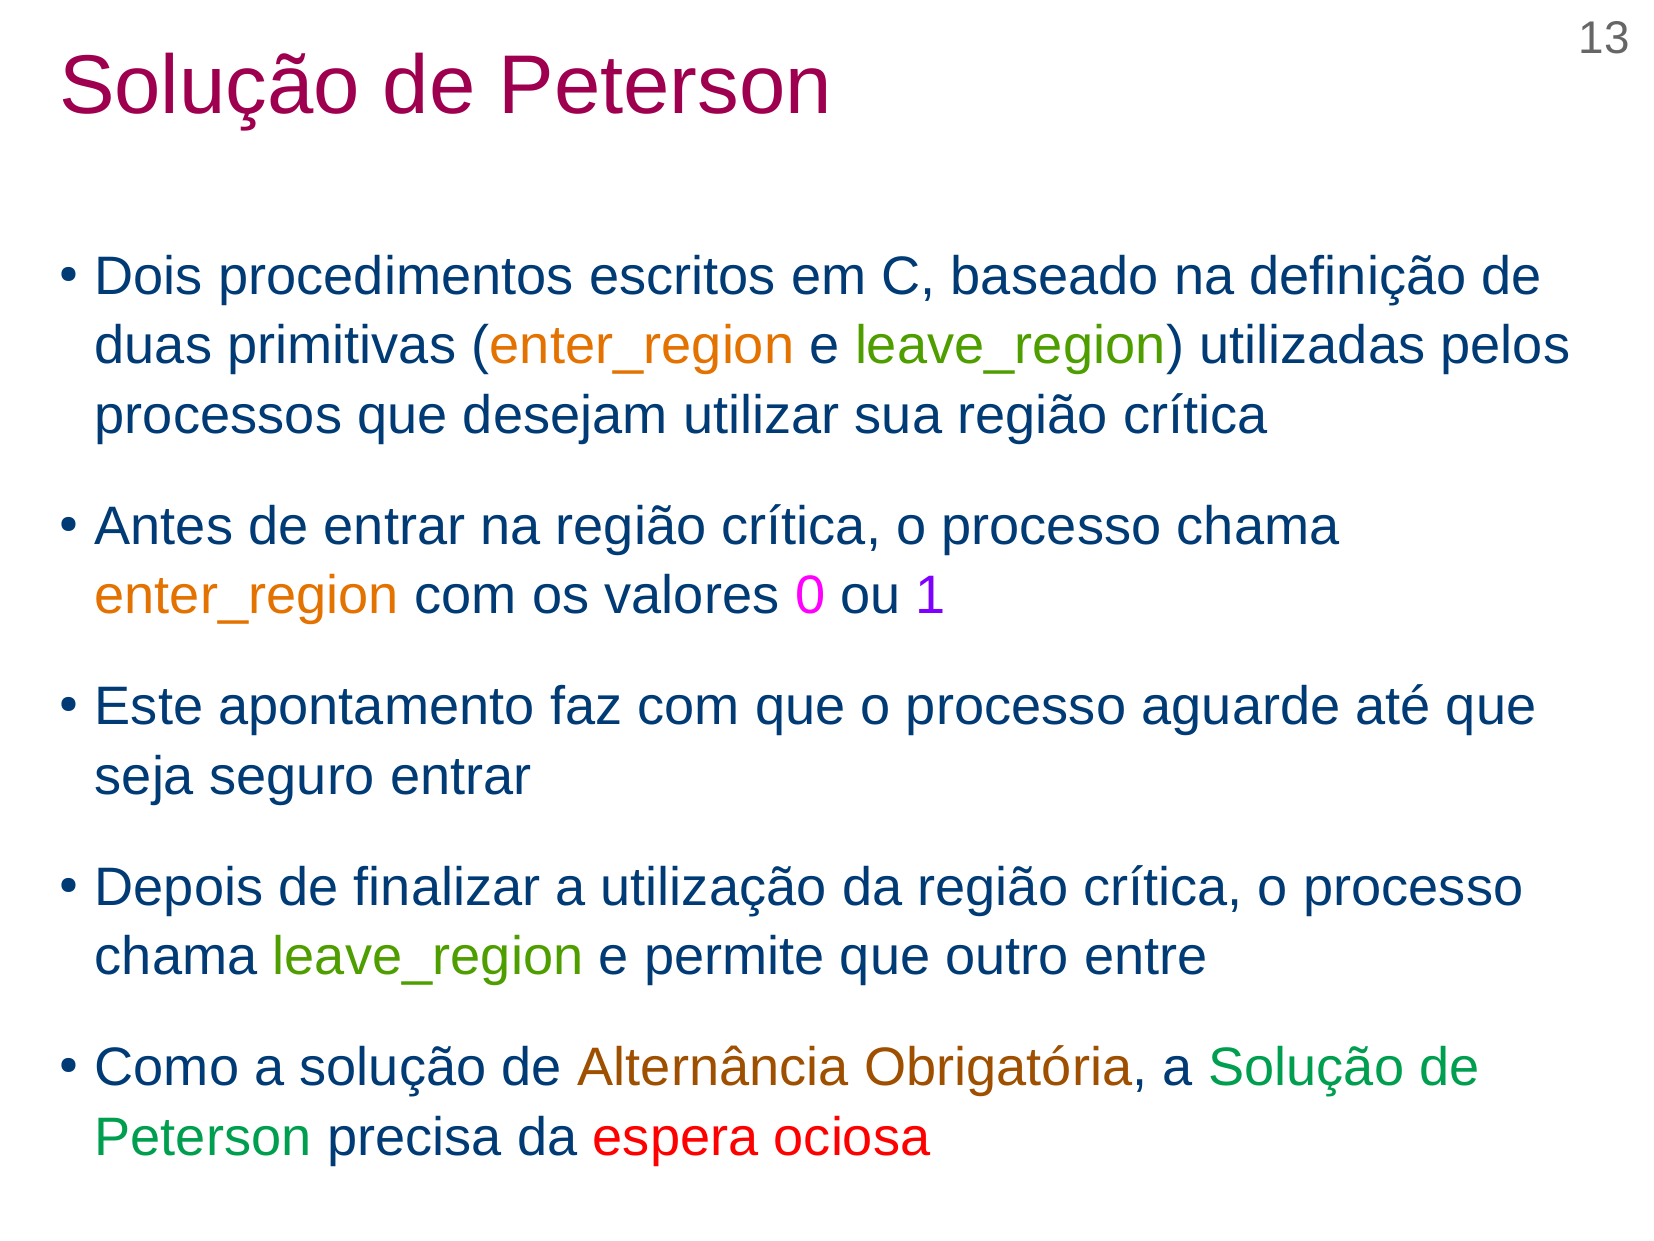

13
# Solução de Peterson
Dois procedimentos escritos em C, baseado na definição de duas primitivas (enter_region e leave_region) utilizadas pelos processos que desejam utilizar sua região crítica
Antes de entrar na região crítica, o processo chama enter_region com os valores 0 ou 1
Este apontamento faz com que o processo aguarde até que seja seguro entrar
Depois de finalizar a utilização da região crítica, o processo chama leave_region e permite que outro entre
Como a solução de Alternância Obrigatória, a Solução de Peterson precisa da espera ociosa